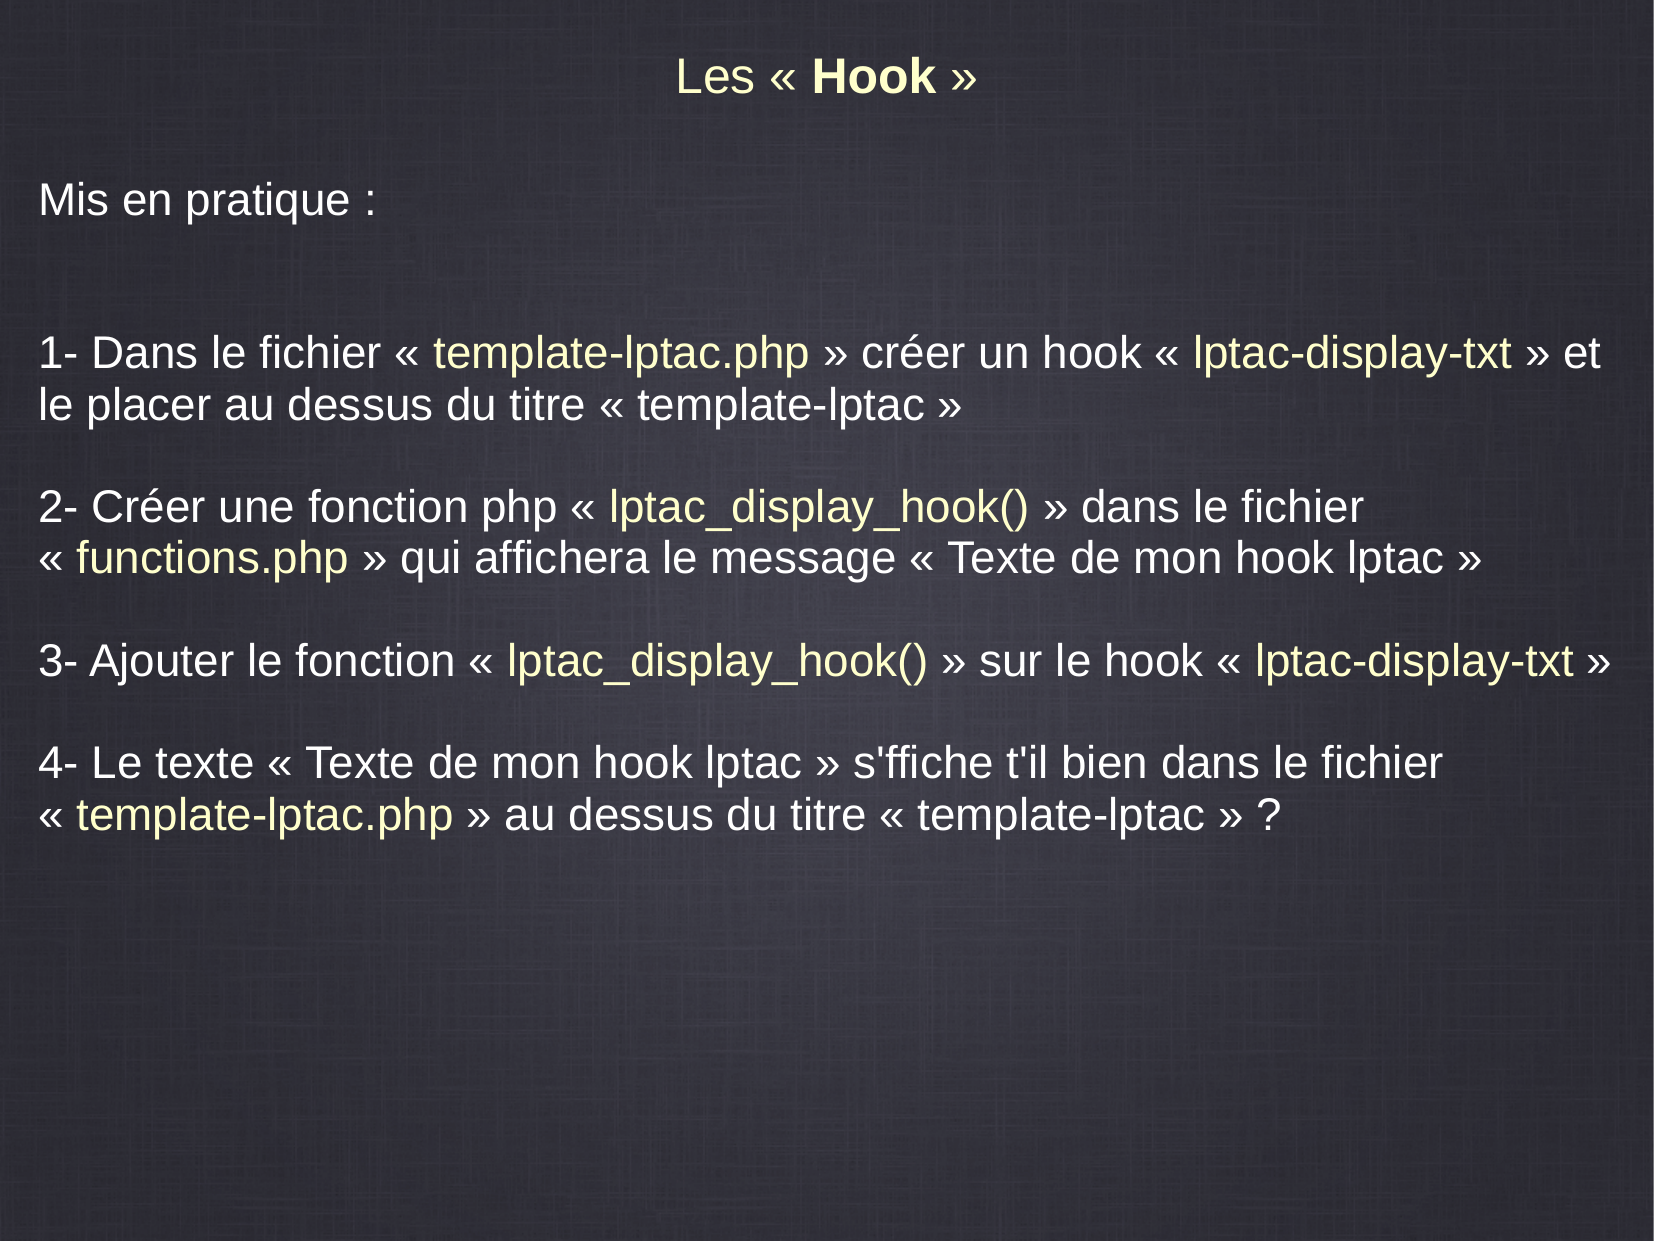

Les « Hook »
Mis en pratique :
1- Dans le fichier « template-lptac.php » créer un hook « lptac-display-txt » et le placer au dessus du titre « template-lptac »
2- Créer une fonction php « lptac_display_hook() » dans le fichier « functions.php » qui affichera le message « Texte de mon hook lptac »
3- Ajouter le fonction « lptac_display_hook() » sur le hook « lptac-display-txt »
4- Le texte « Texte de mon hook lptac » s'ffiche t'il bien dans le fichier « template-lptac.php » au dessus du titre « template-lptac » ?